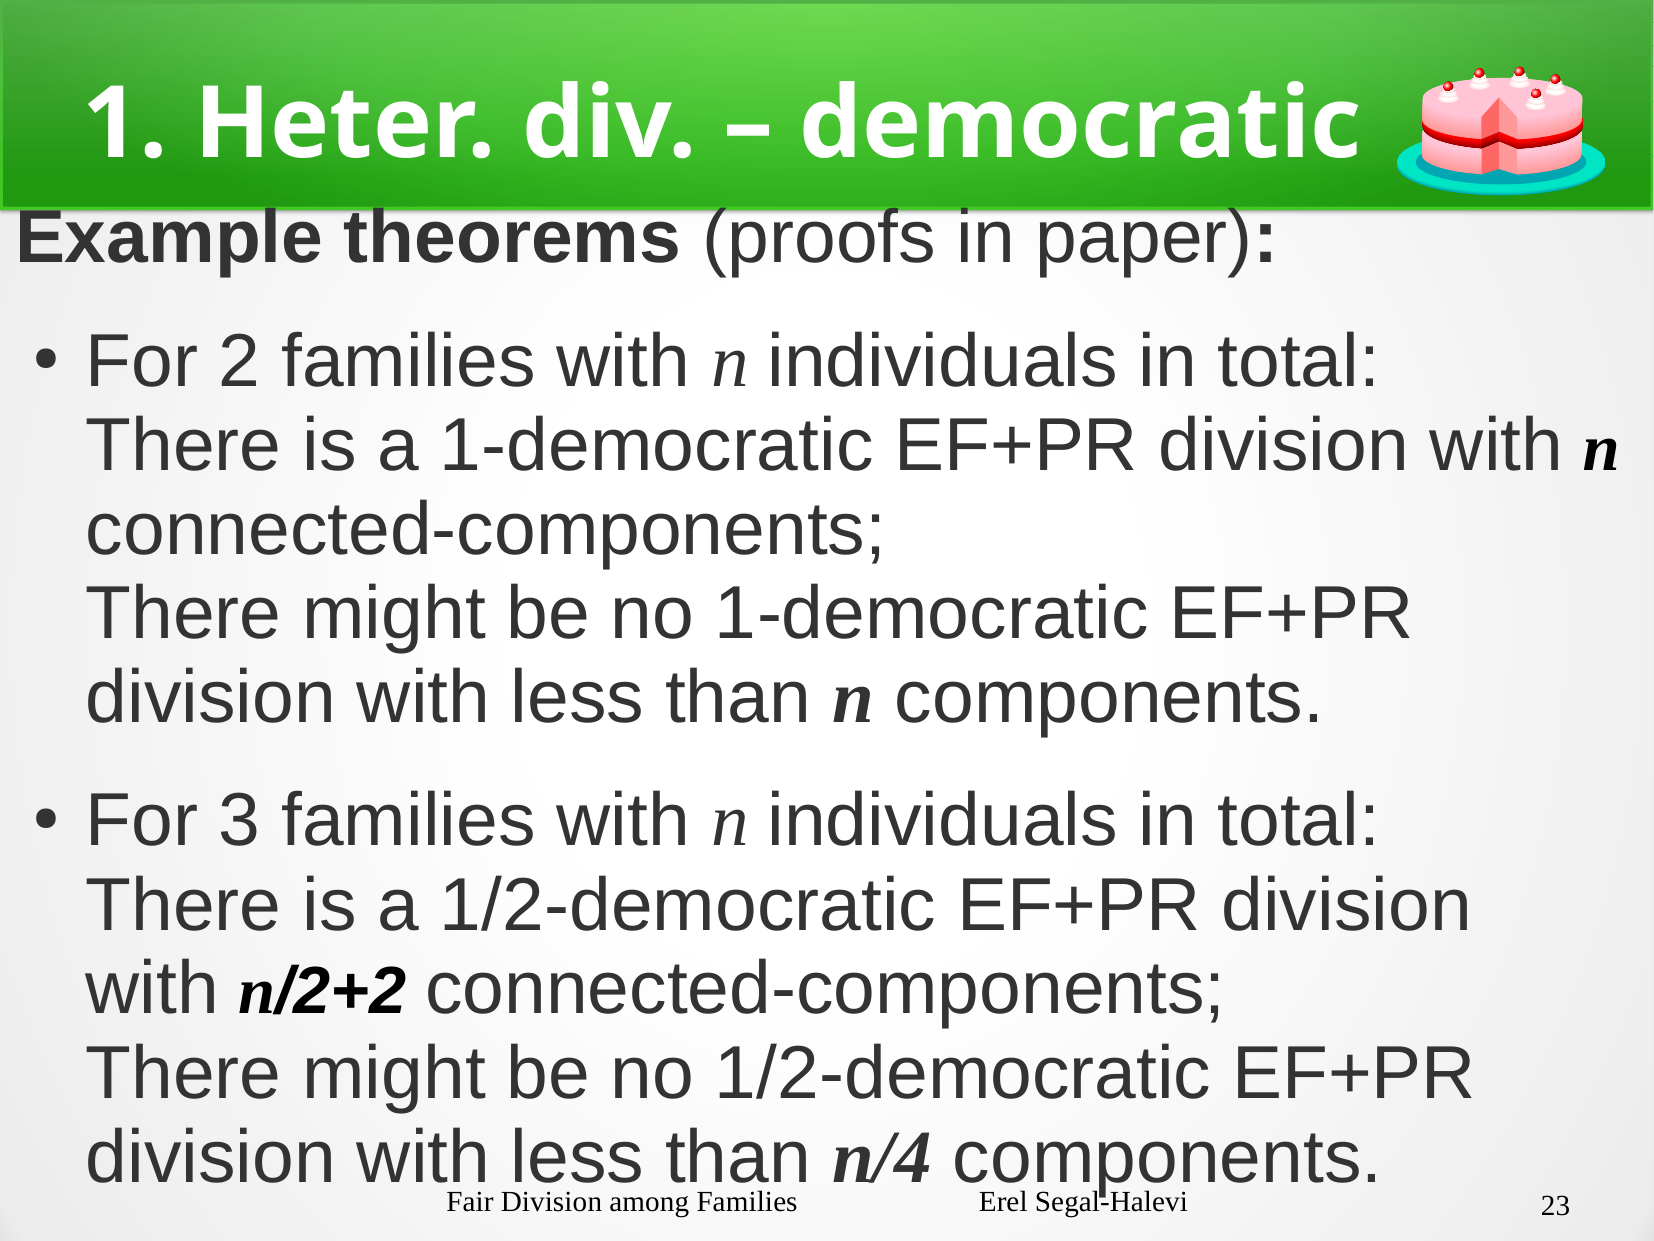

1. Heter. div. – democratic
# Example theorems (proofs in paper):
For 2 families with n individuals in total:
There is a 1-democratic EF+PR division with n connected-components;
There might be no 1-democratic EF+PR division with less than n components.
For 3 families with n individuals in total:
There is a 1/2-democratic EF+PR division with n/2+2 connected-components;
There might be no 1/2-democratic EF+PR division with less than n/4 components.
Fair Division among Families Erel Segal-Halevi
23